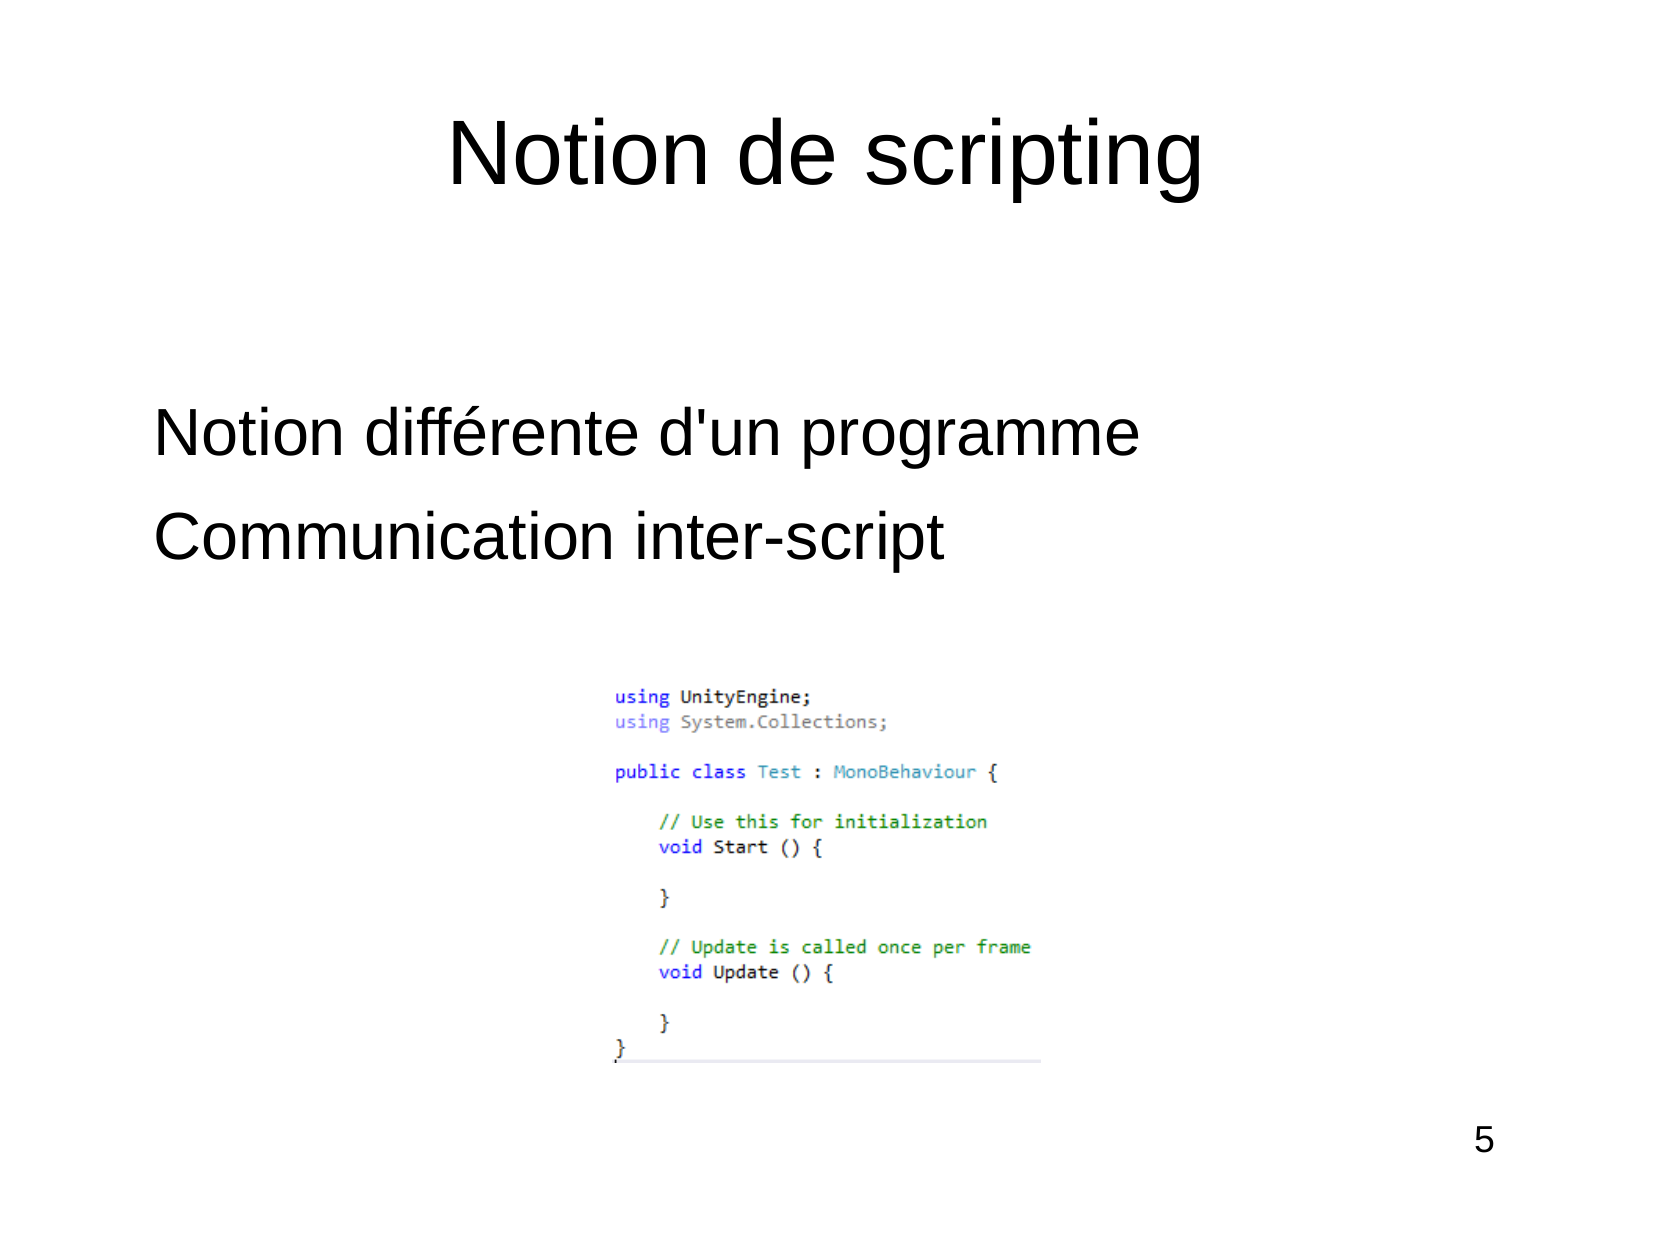

# Notion de scripting
Notion différente d'un programme
Communication inter-script